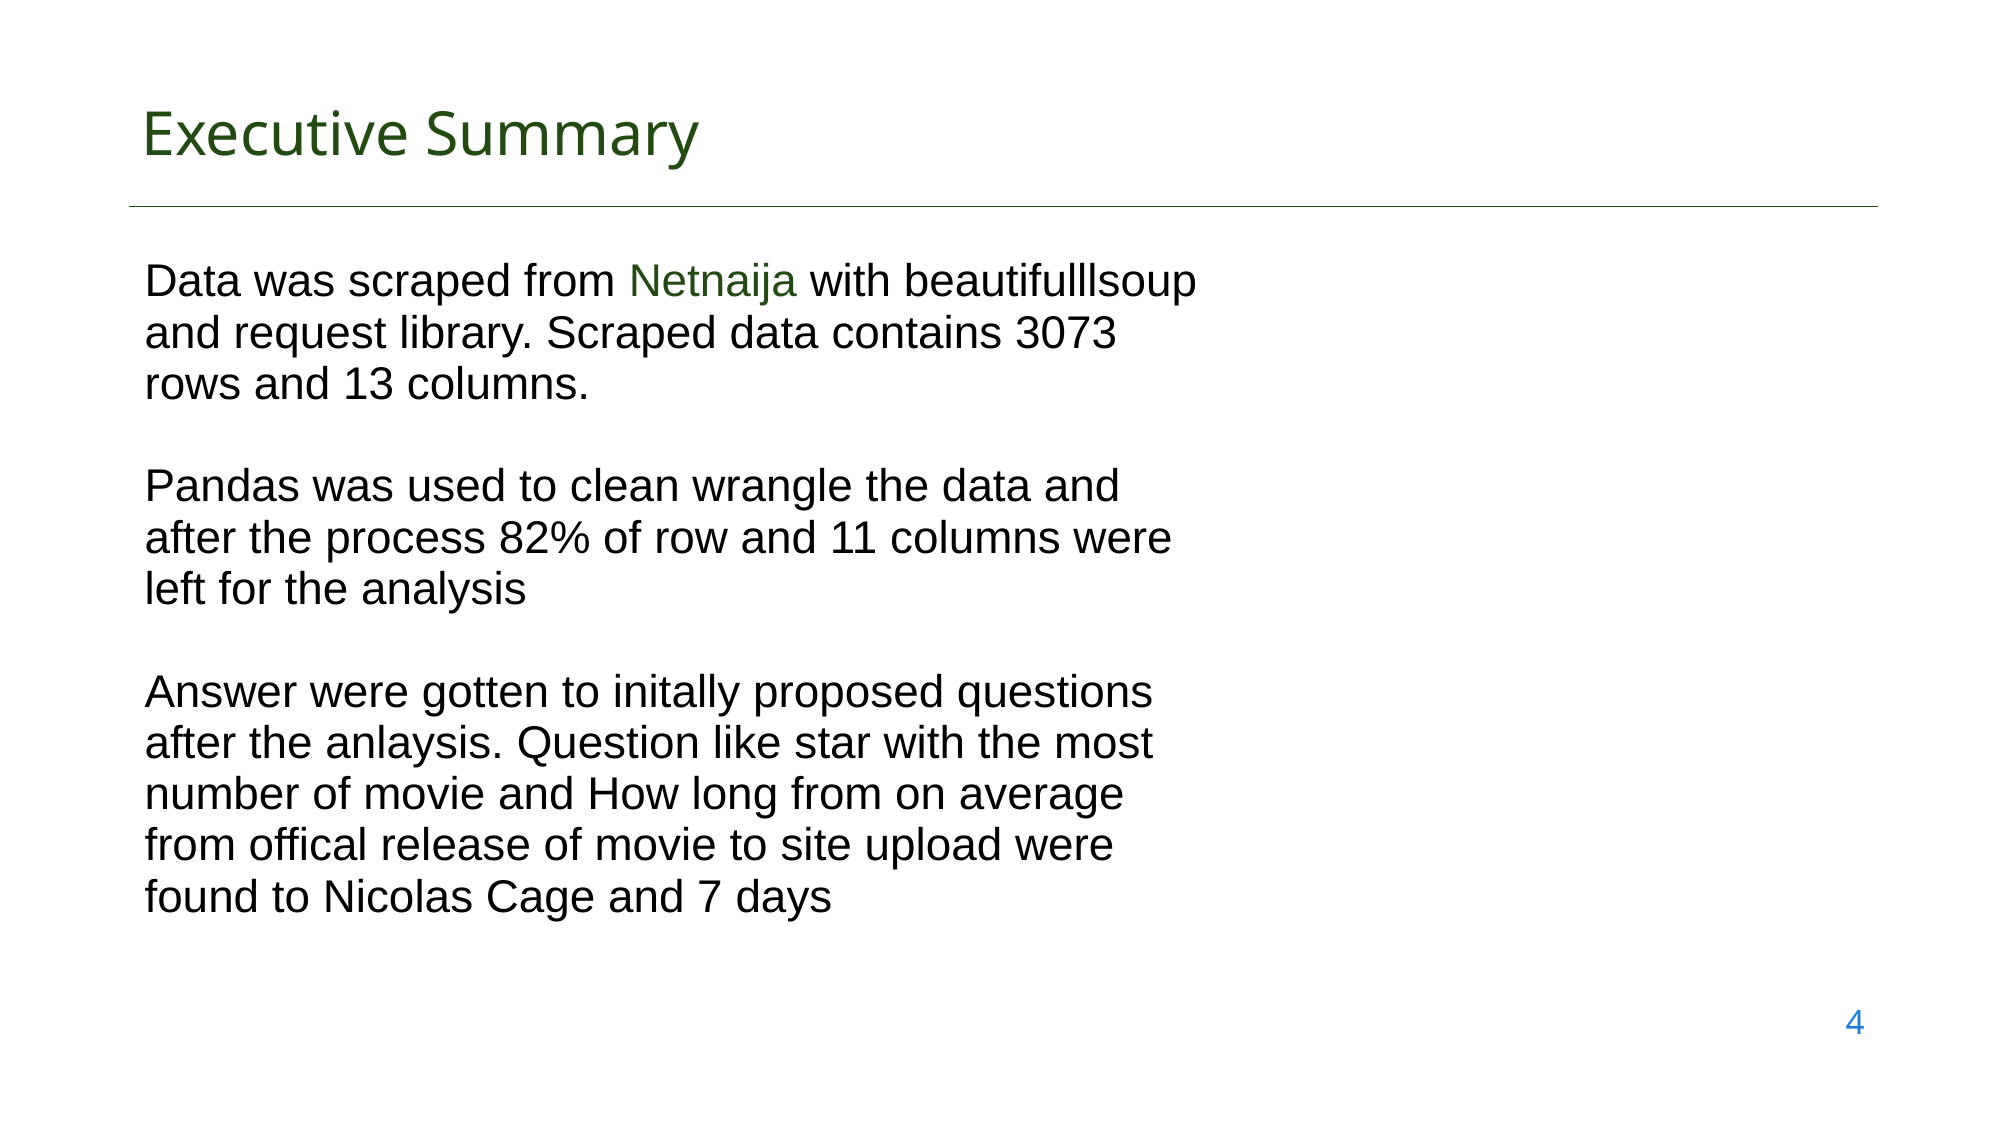

Executive Summary
Data was scraped from Netnaija with beautifulllsoup and request library. Scraped data contains 3073 rows and 13 columns.
Pandas was used to clean wrangle the data and after the process 82% of row and 11 columns were left for the analysis
Answer were gotten to initally proposed questions after the anlaysis. Question like star with the most number of movie and How long from on average from offical release of movie to site upload were found to Nicolas Cage and 7 days